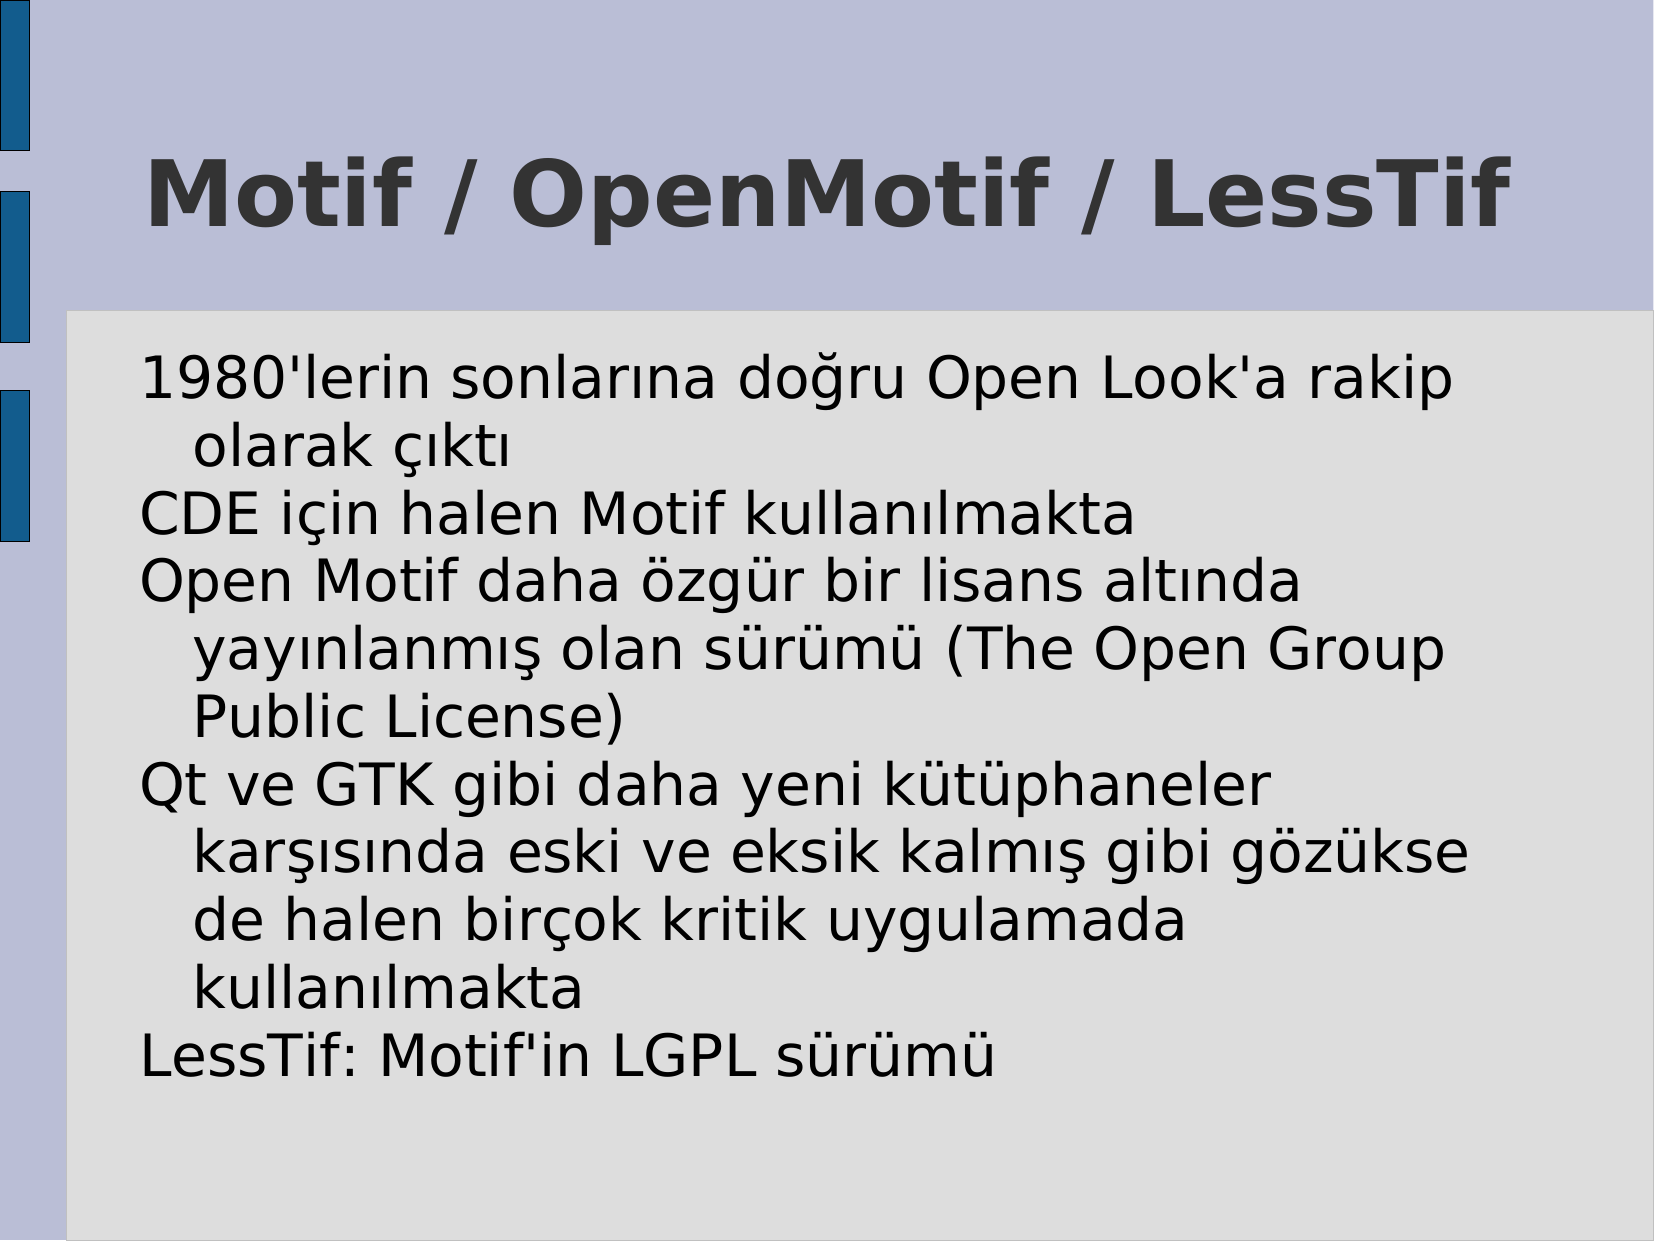

# Motif / OpenMotif / LessTif
1980'lerin sonlarına doğru Open Look'a rakip olarak çıktı
CDE için halen Motif kullanılmakta
Open Motif daha özgür bir lisans altında yayınlanmış olan sürümü (The Open Group Public License)
Qt ve GTK gibi daha yeni kütüphaneler karşısında eski ve eksik kalmış gibi gözükse de halen birçok kritik uygulamada kullanılmakta
LessTif: Motif'in LGPL sürümü